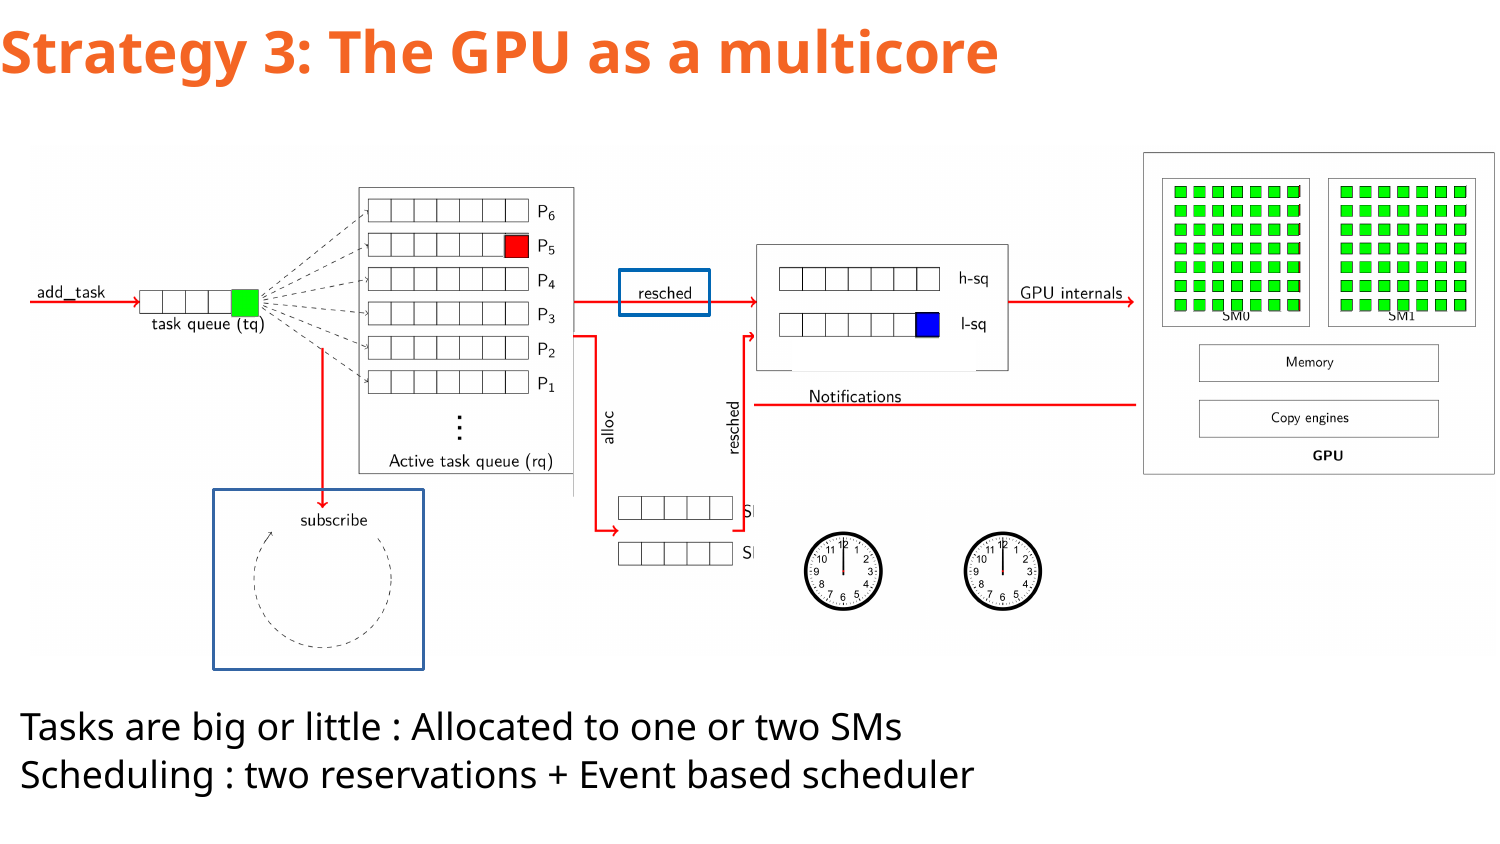

Strategy 3: The GPU as a multicore
# Tasks are big or little : Allocated to one or two SMs
Scheduling : two reservations + Event based scheduler